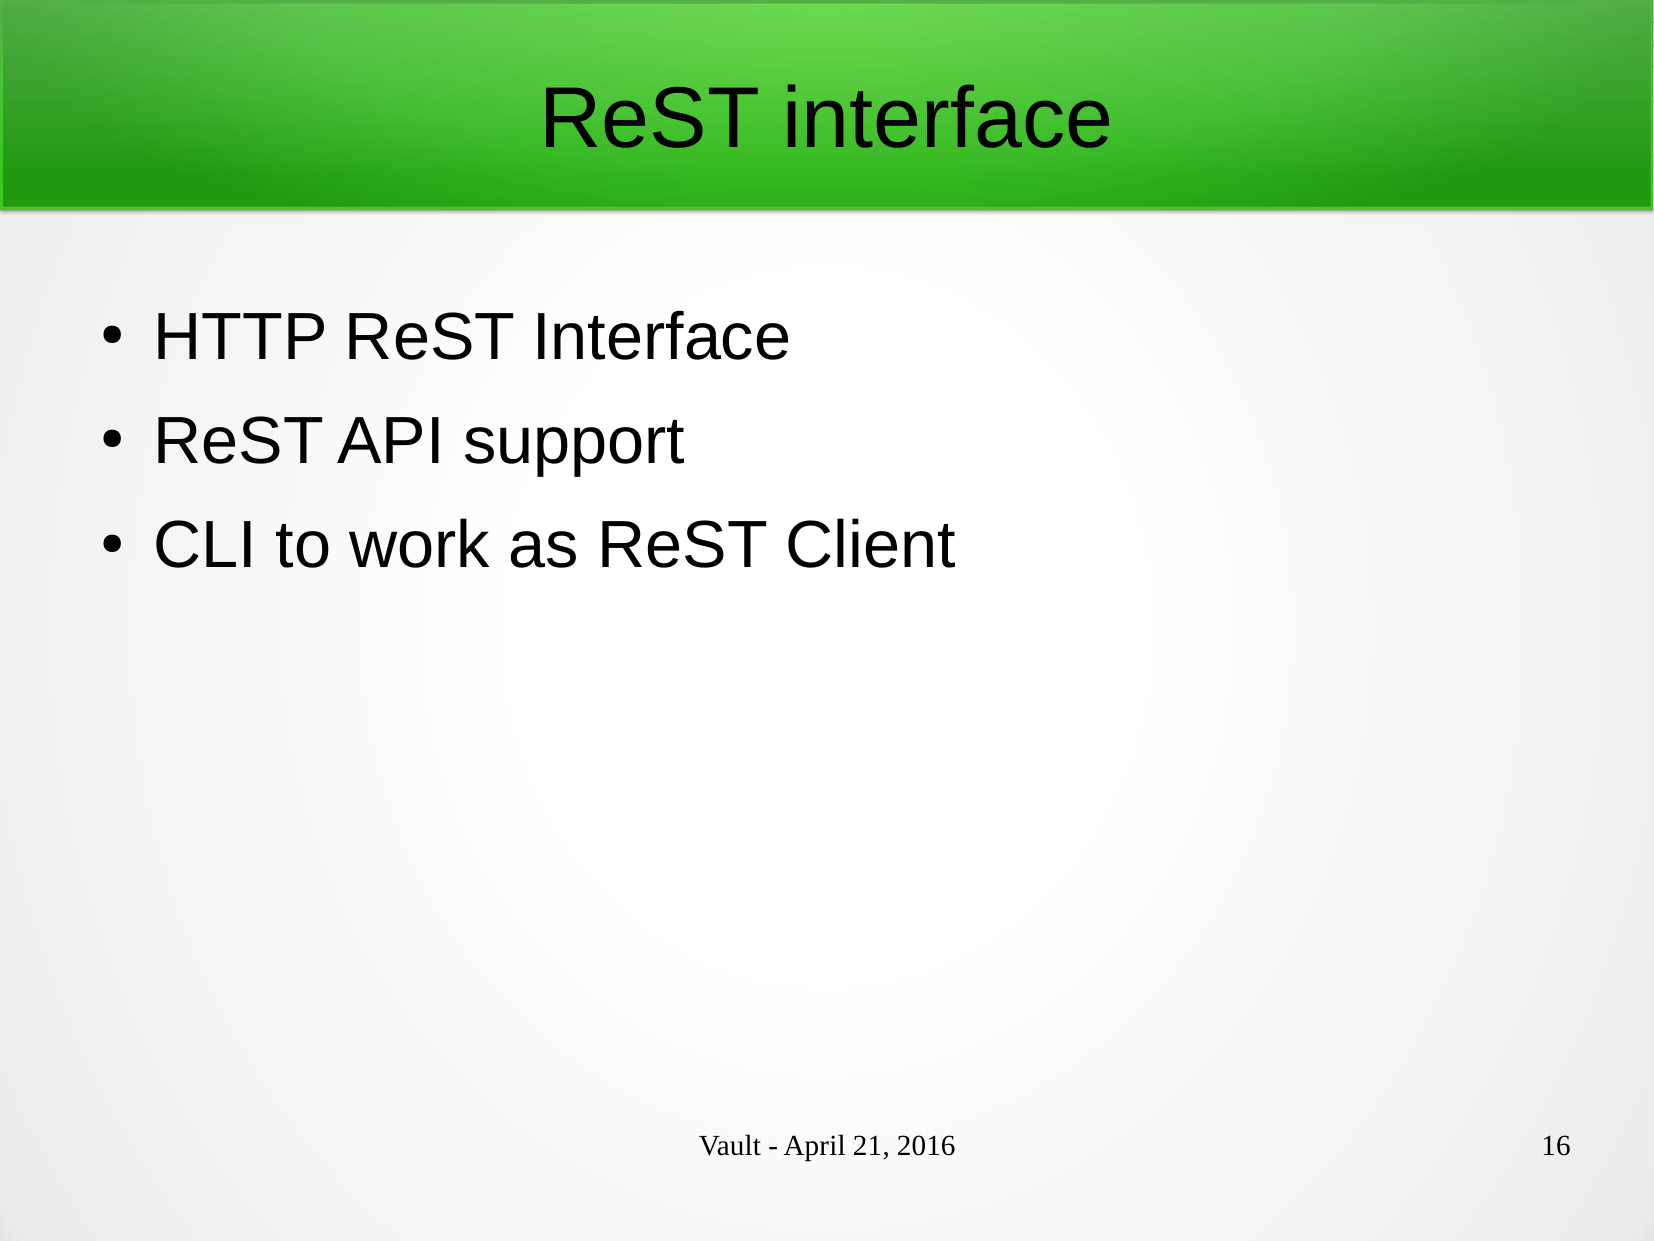

# ReST interface
HTTP ReST Interface
ReST API support
CLI to work as ReST Client
Vault - April 21, 2016
16